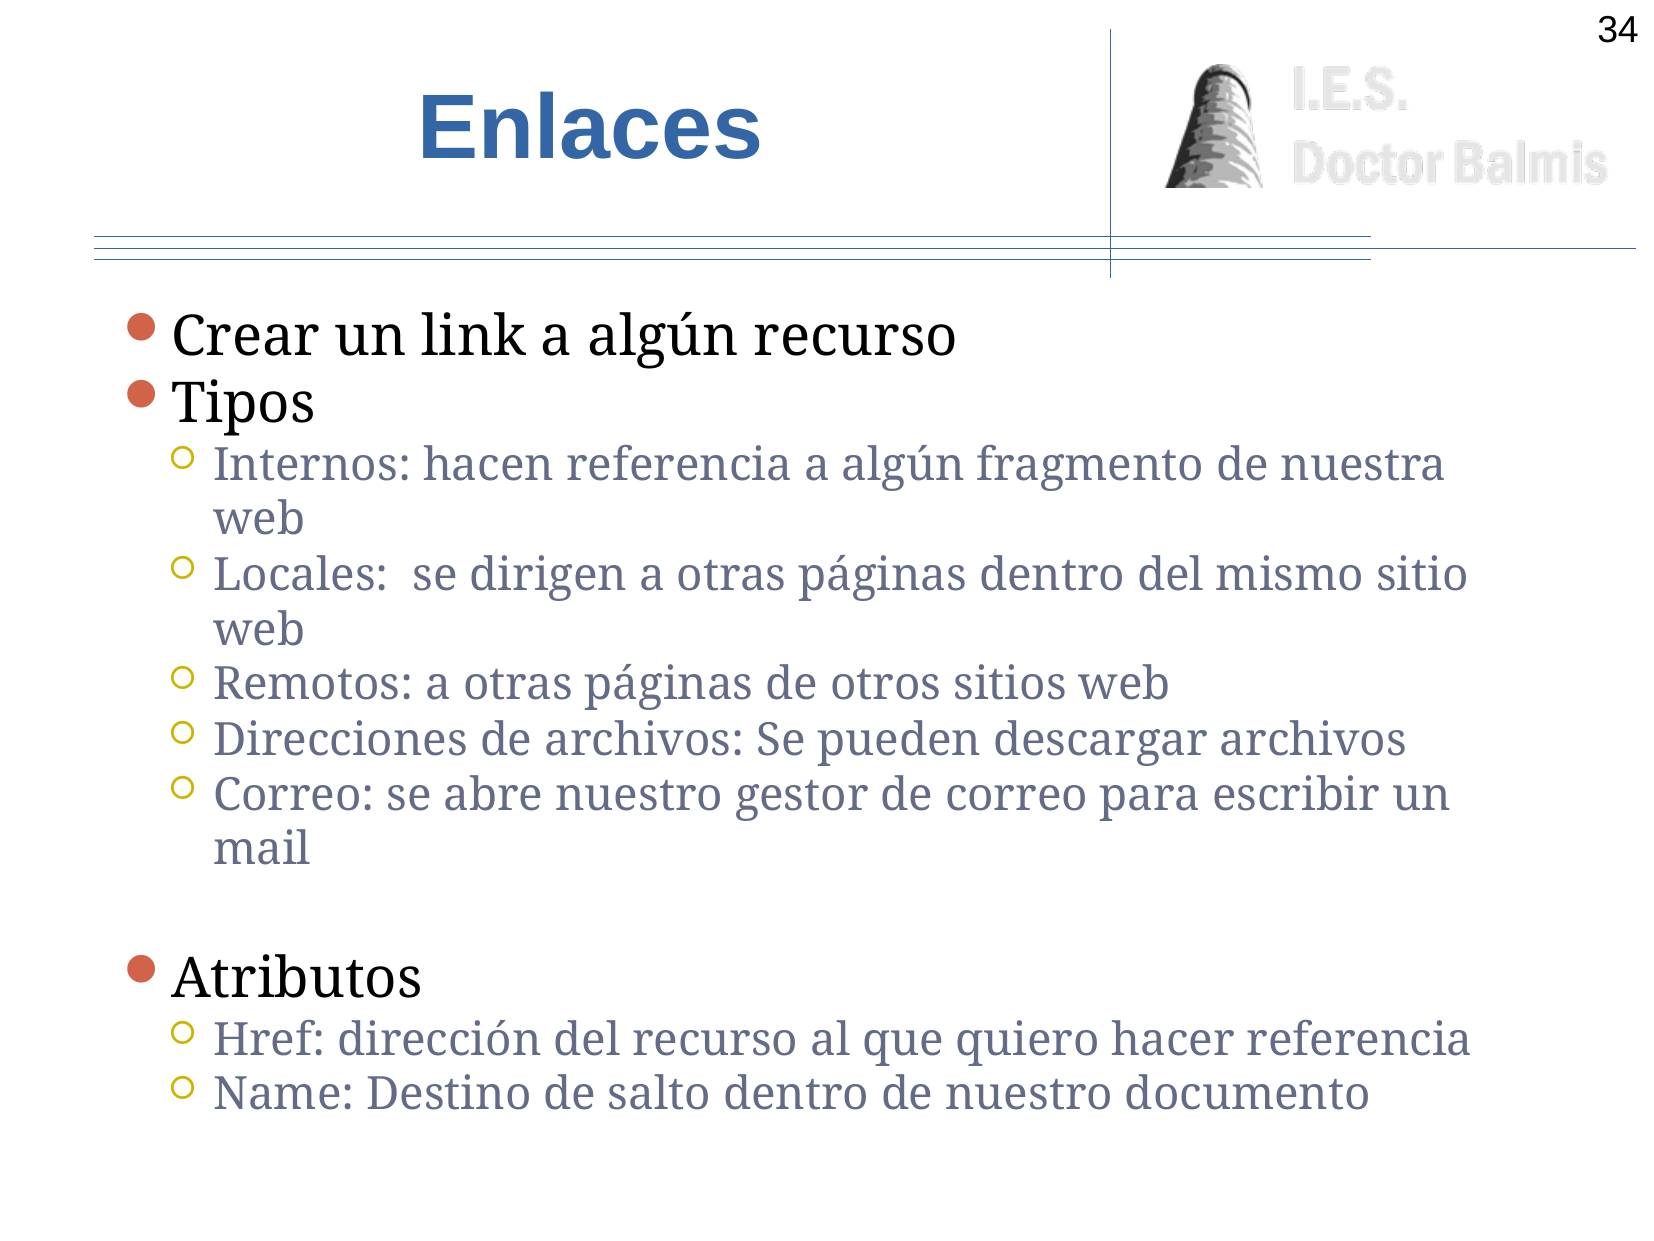

# Enlaces
Crear un link a algún recurso
Tipos
Internos: hacen referencia a algún fragmento de nuestra web
Locales: se dirigen a otras páginas dentro del mismo sitio web
Remotos: a otras páginas de otros sitios web
Direcciones de archivos: Se pueden descargar archivos
Correo: se abre nuestro gestor de correo para escribir un mail
Atributos
Href: dirección del recurso al que quiero hacer referencia
Name: Destino de salto dentro de nuestro documento